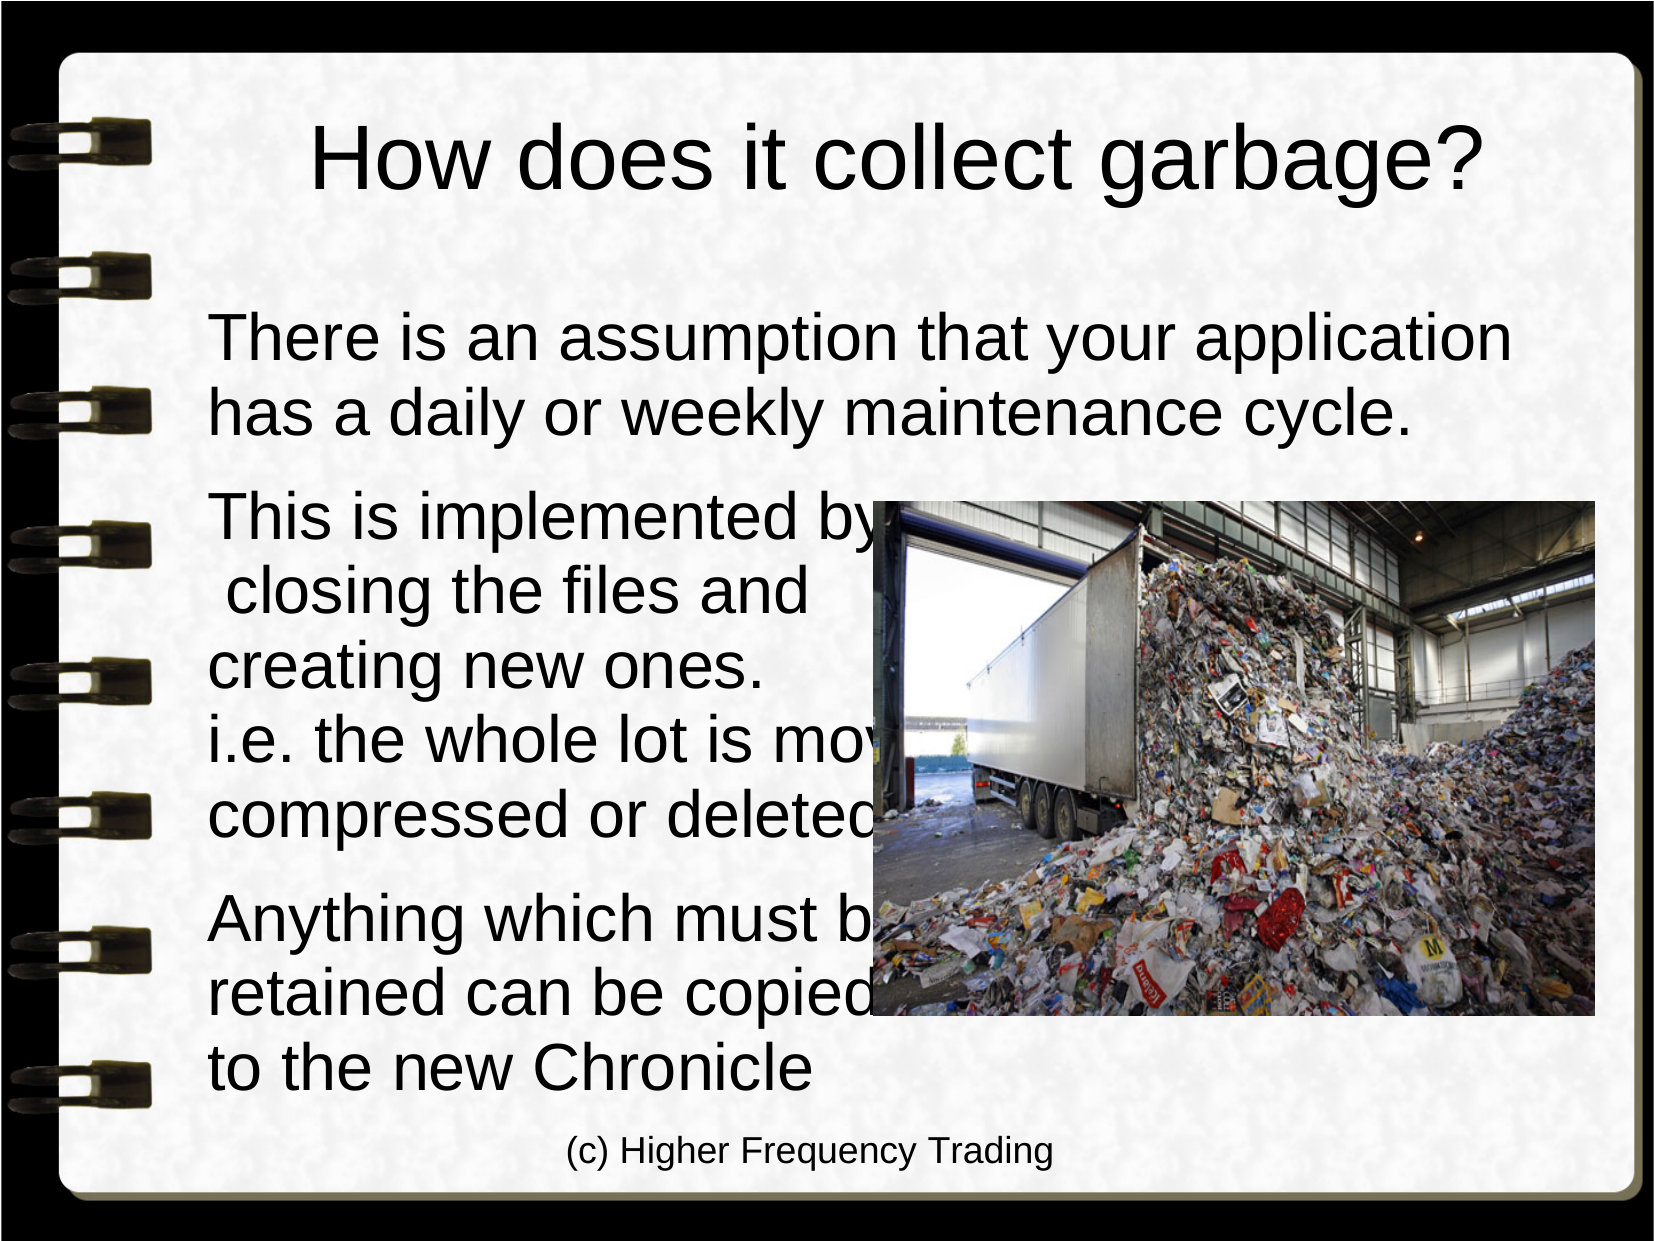

# How does it collect garbage?
There is an assumption that your application has a daily or weekly maintenance cycle.
This is implemented by
 closing the files and
creating new ones.
i.e. the whole lot is moved,
compressed or deleted.
Anything which must be
retained can be copied
to the new Chronicle